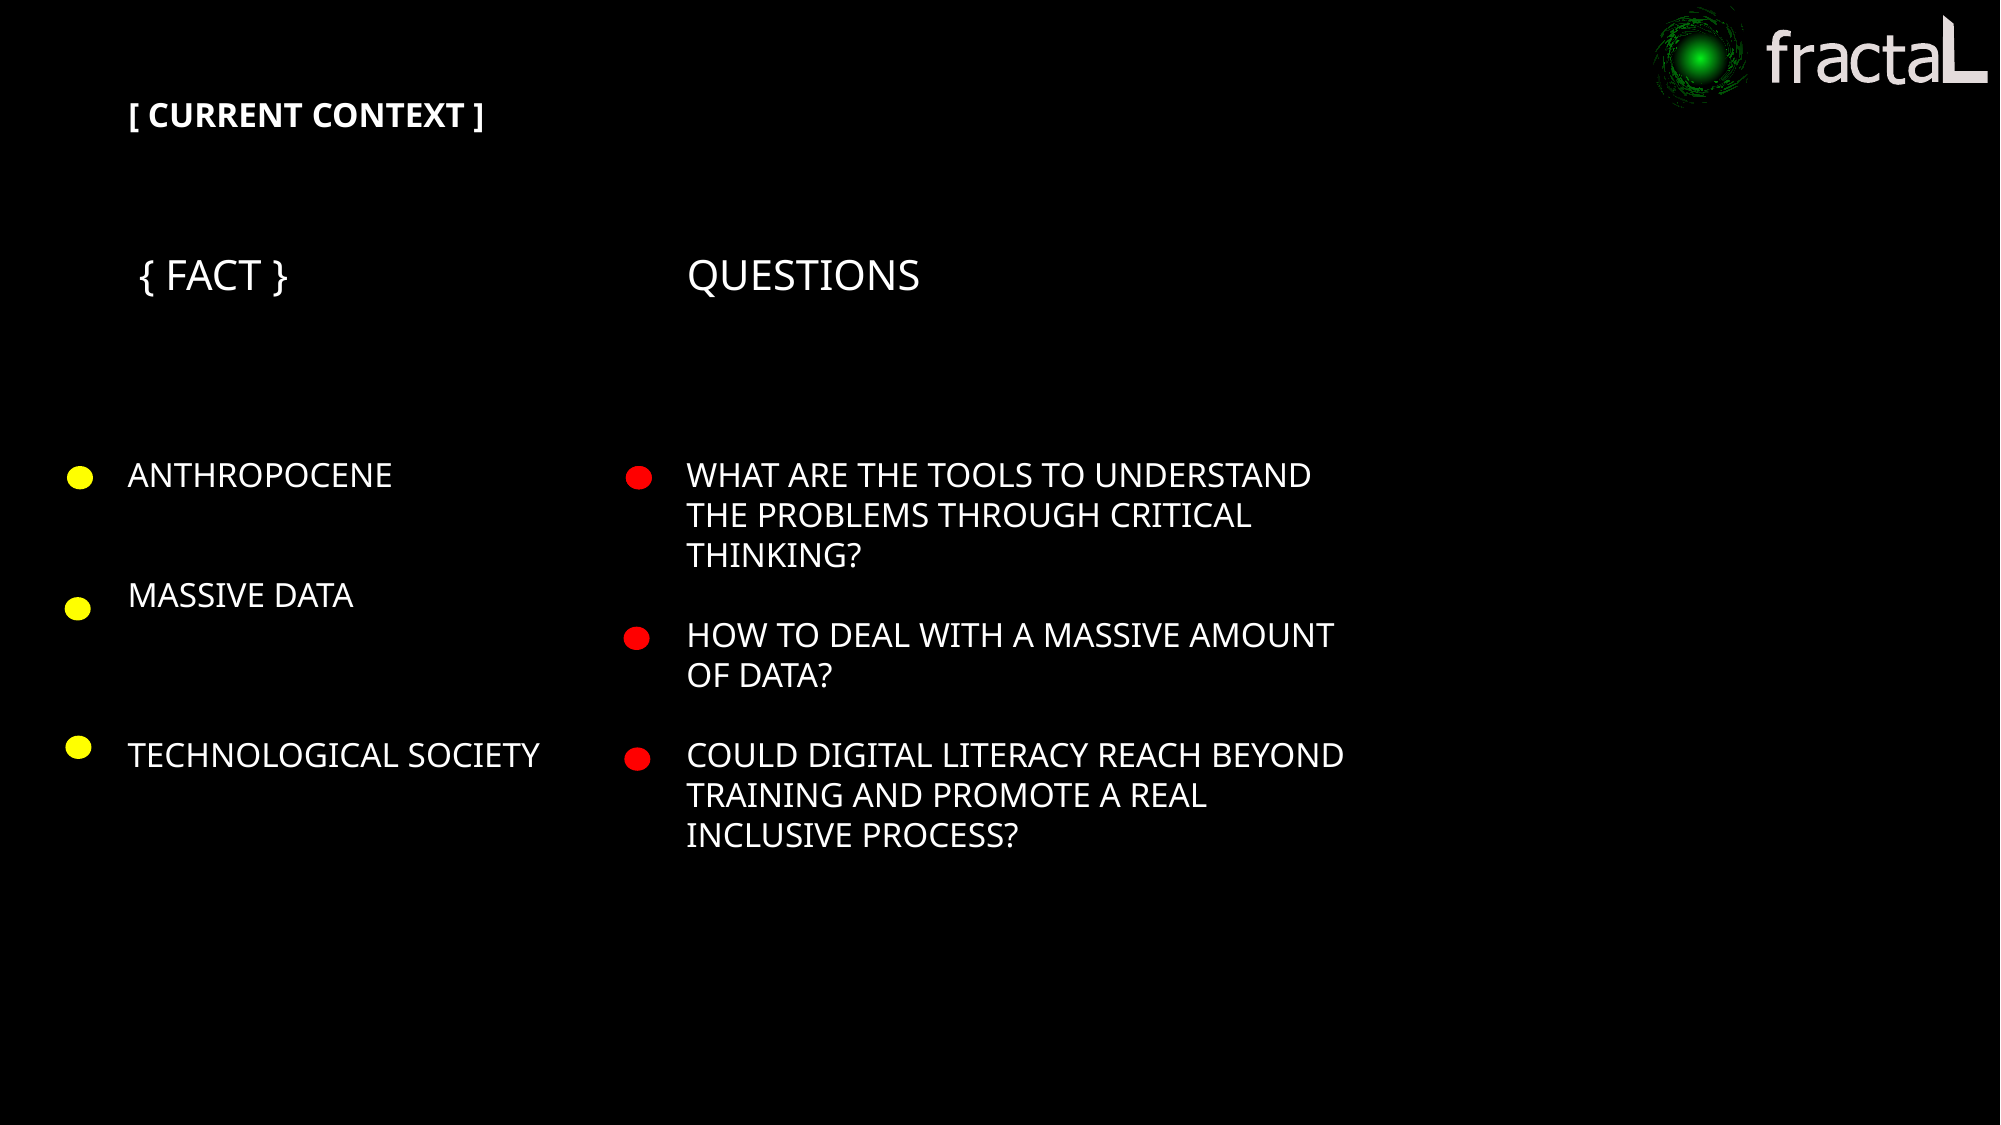

[ current context ]
{ FACT }
QUESTIONS
ANTHROPOCENE
MASSIVE DATA
TECHNOLOGICAL SOCIETY
WHAT ARE THE TOOLS TO UNDERSTAND THE PROBLEMS THROUGH CRITICAL THINKING?
HOW TO DEAL WITH A MASSIVE AMOUNT OF DATA?
COULD DIGITAL LITERACY REACH BEYOND TRAINING AND PROMOTE A REAL INCLUSIVE PROCESS?